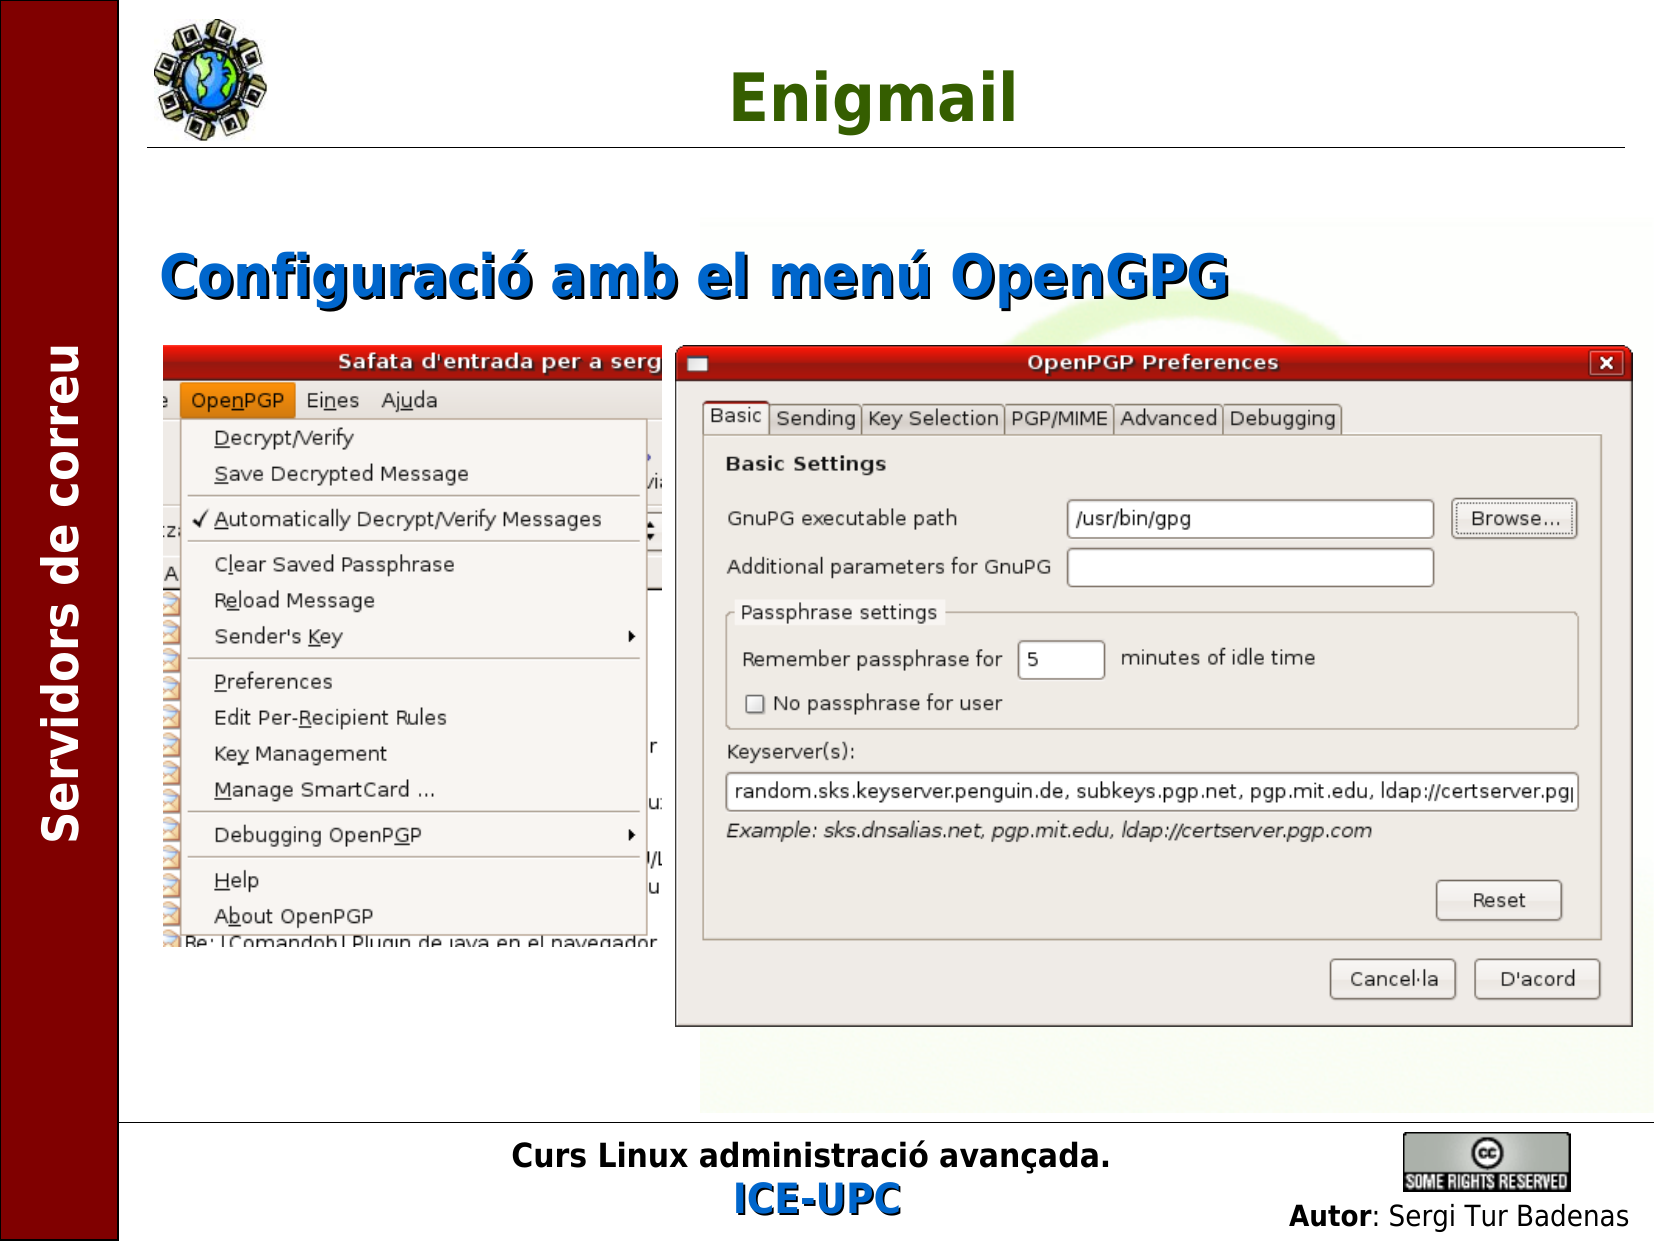

# Enigmail
Configuració amb el menú OpenGPG